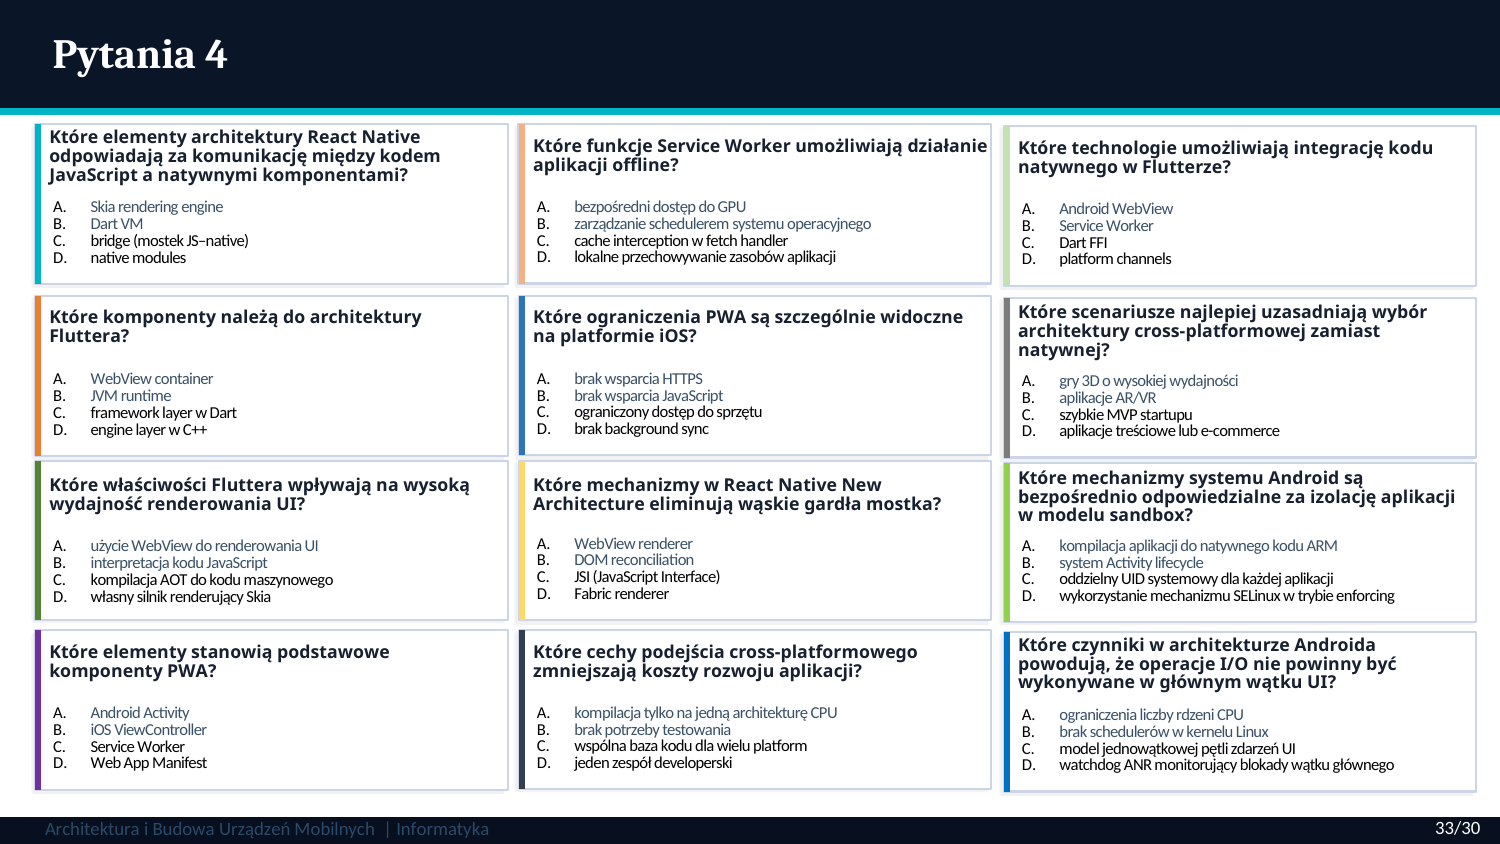

Pytania 4
Które funkcje Service Worker umożliwiają działanie aplikacji offline?
bezpośredni dostęp do GPU
zarządzanie schedulerem systemu operacyjnego
cache interception w fetch handler
lokalne przechowywanie zasobów aplikacji
Które elementy architektury React Native odpowiadają za komunikację między kodem JavaScript a natywnymi komponentami?
Skia rendering engine
Dart VM
bridge (mostek JS–native)
native modules
Które technologie umożliwiają integrację kodu natywnego w Flutterze?
Android WebView
Service Worker
Dart FFI
platform channels
Które ograniczenia PWA są szczególnie widoczne na platformie iOS?
brak wsparcia HTTPS
brak wsparcia JavaScript
ograniczony dostęp do sprzętu
brak background sync
Które komponenty należą do architektury Fluttera?
WebView container
JVM runtime
framework layer w Dart
engine layer w C++
Które scenariusze najlepiej uzasadniają wybór architektury cross-platformowej zamiast natywnej?
gry 3D o wysokiej wydajności
aplikacje AR/VR
szybkie MVP startupu
aplikacje treściowe lub e-commerce
Które mechanizmy w React Native New Architecture eliminują wąskie gardła mostka?
WebView renderer
DOM reconciliation
JSI (JavaScript Interface)
Fabric renderer
Które właściwości Fluttera wpływają na wysoką wydajność renderowania UI?
użycie WebView do renderowania UI
interpretacja kodu JavaScript
kompilacja AOT do kodu maszynowego
własny silnik renderujący Skia
Które mechanizmy systemu Android są bezpośrednio odpowiedzialne za izolację aplikacji w modelu sandbox?
kompilacja aplikacji do natywnego kodu ARM
system Activity lifecycle
oddzielny UID systemowy dla każdej aplikacji
wykorzystanie mechanizmu SELinux w trybie enforcing
Które cechy podejścia cross-platformowego zmniejszają koszty rozwoju aplikacji?
kompilacja tylko na jedną architekturę CPU
brak potrzeby testowania
wspólna baza kodu dla wielu platform
jeden zespół developerski
Które elementy stanowią podstawowe komponenty PWA?
Android Activity
iOS ViewController
Service Worker
Web App Manifest
Które czynniki w architekturze Androida powodują, że operacje I/O nie powinny być wykonywane w głównym wątku UI?
ograniczenia liczby rdzeni CPU
brak schedulerów w kernelu Linux
model jednowątkowej pętli zdarzeń UI
watchdog ANR monitorujący blokady wątku głównego
Architektura i Budowa Urządzeń Mobilnych | Informatyka